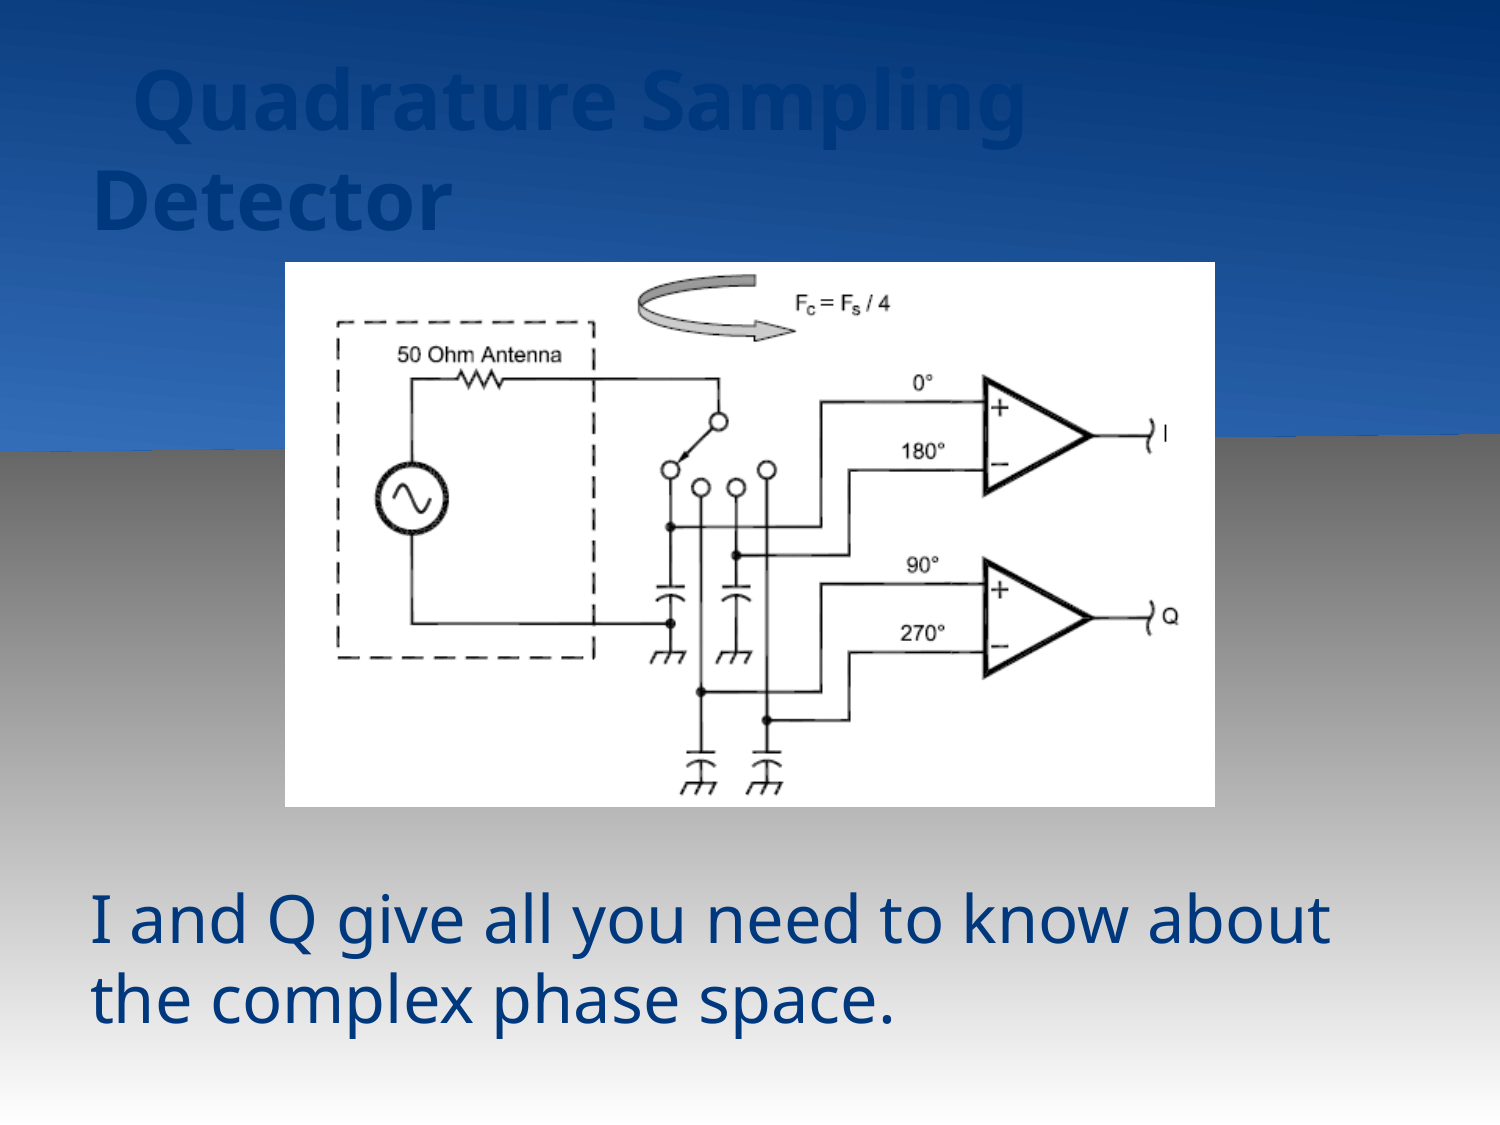

Quadrature Sampling Detector
# I and Q give all you need to know about the complex phase space.